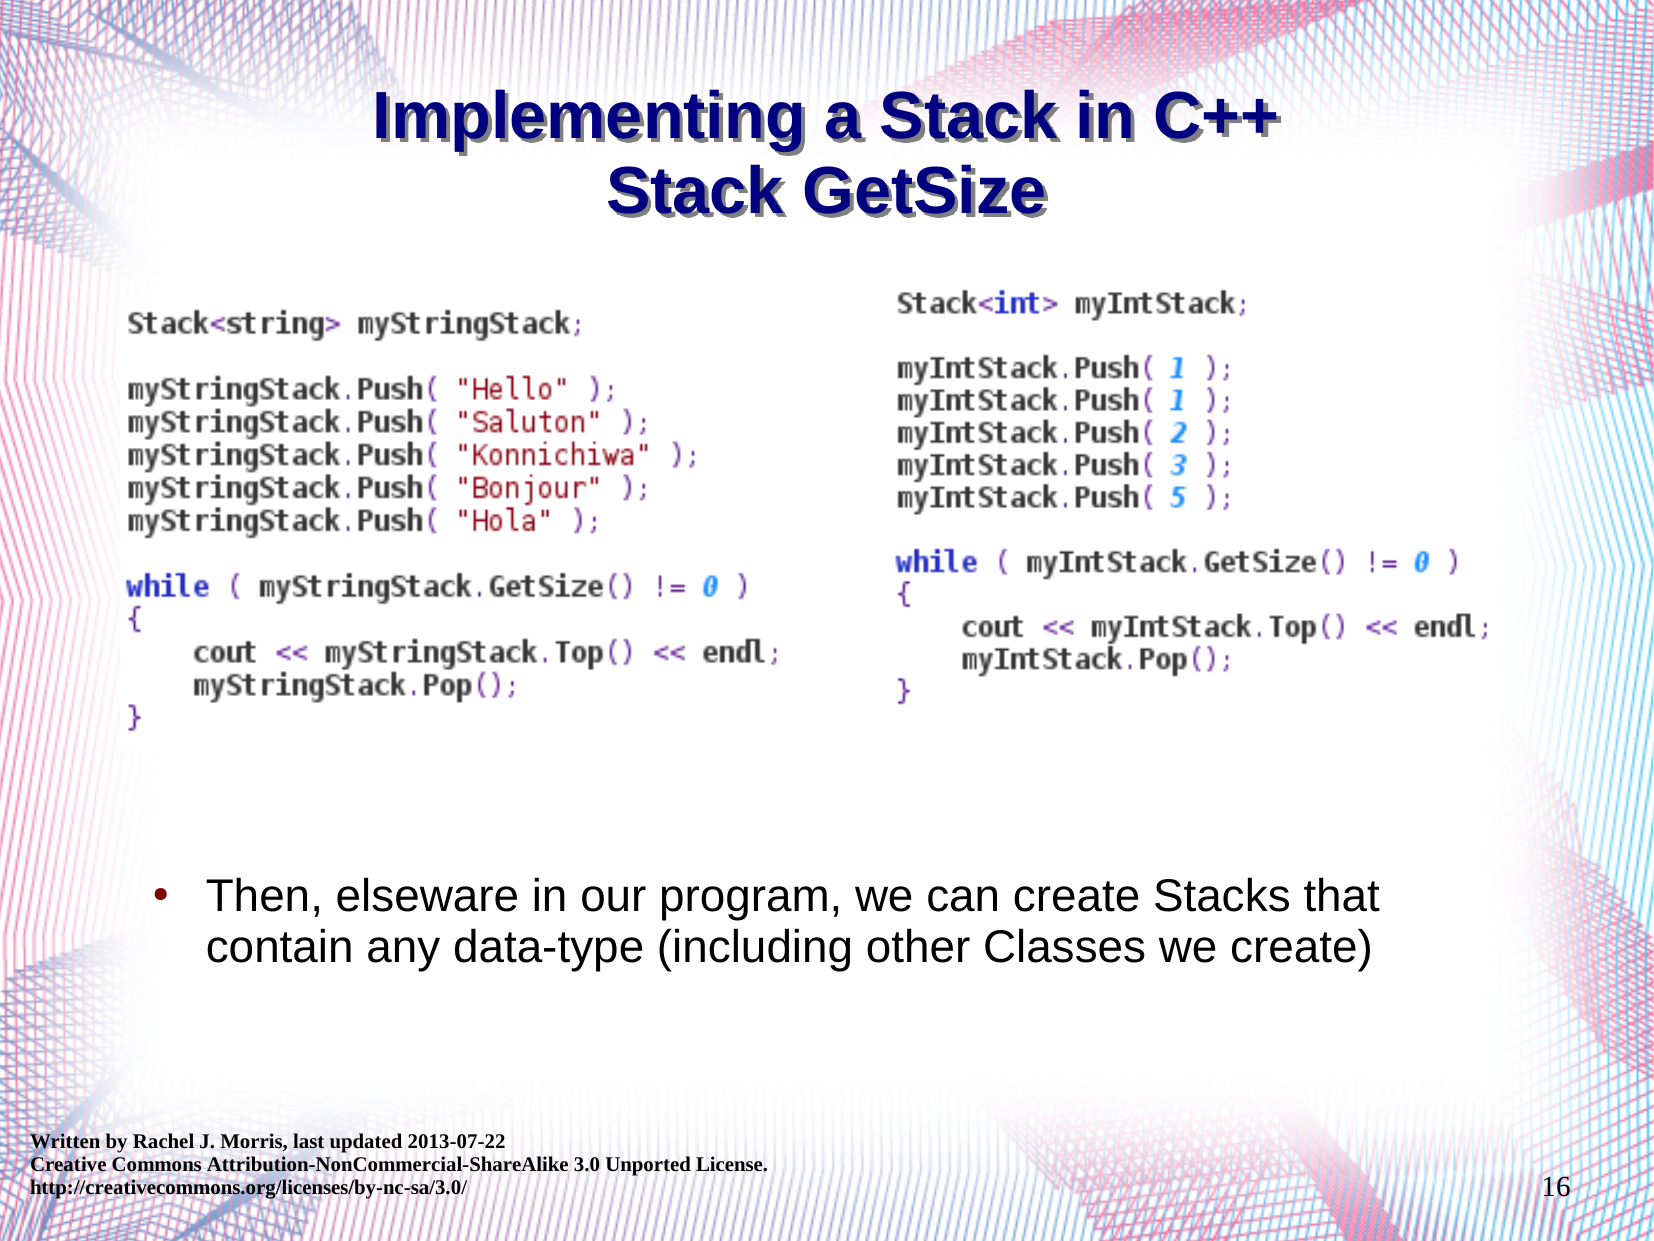

# Implementing a Stack in C++ Stack GetSize
Then, elseware in our program, we can create Stacks that contain any data-type (including other Classes we create)
16